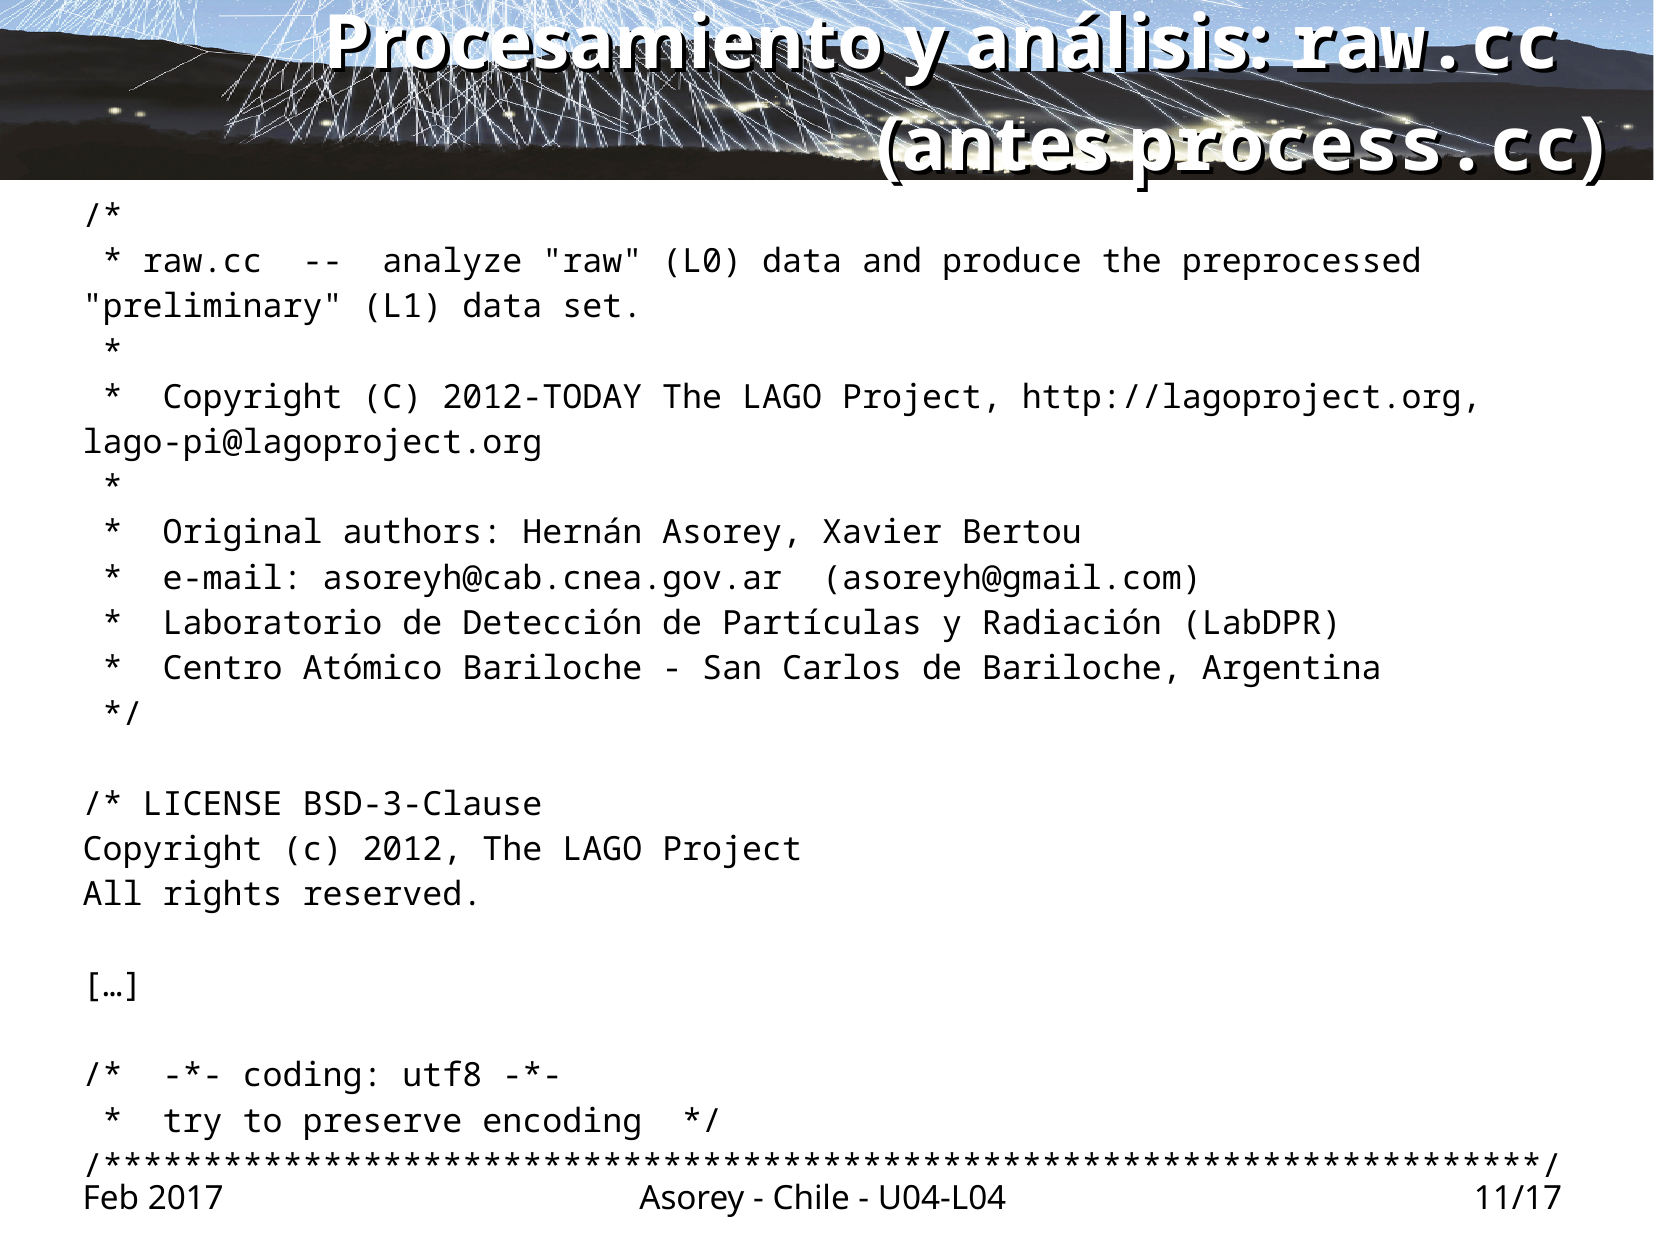

# Procesamiento y análisis: raw.cc (antes process.cc)
/*
 * raw.cc -- analyze "raw" (L0) data and produce the preprocessed "preliminary" (L1) data set.
 *
 * Copyright (C) 2012-TODAY The LAGO Project, http://lagoproject.org, lago-pi@lagoproject.org
 *
 * Original authors: Hernán Asorey, Xavier Bertou
 * e-mail: asoreyh@cab.cnea.gov.ar (asoreyh@gmail.com)
 * Laboratorio de Detección de Partículas y Radiación (LabDPR)
 * Centro Atómico Bariloche - San Carlos de Bariloche, Argentina
 */
/* LICENSE BSD-3-Clause
Copyright (c) 2012, The LAGO Project
All rights reserved.
[…]
/* -*- coding: utf8 -*-
 * try to preserve encoding */
/************************************************************************/
Feb 2017
Asorey - Chile - U04-L04
11